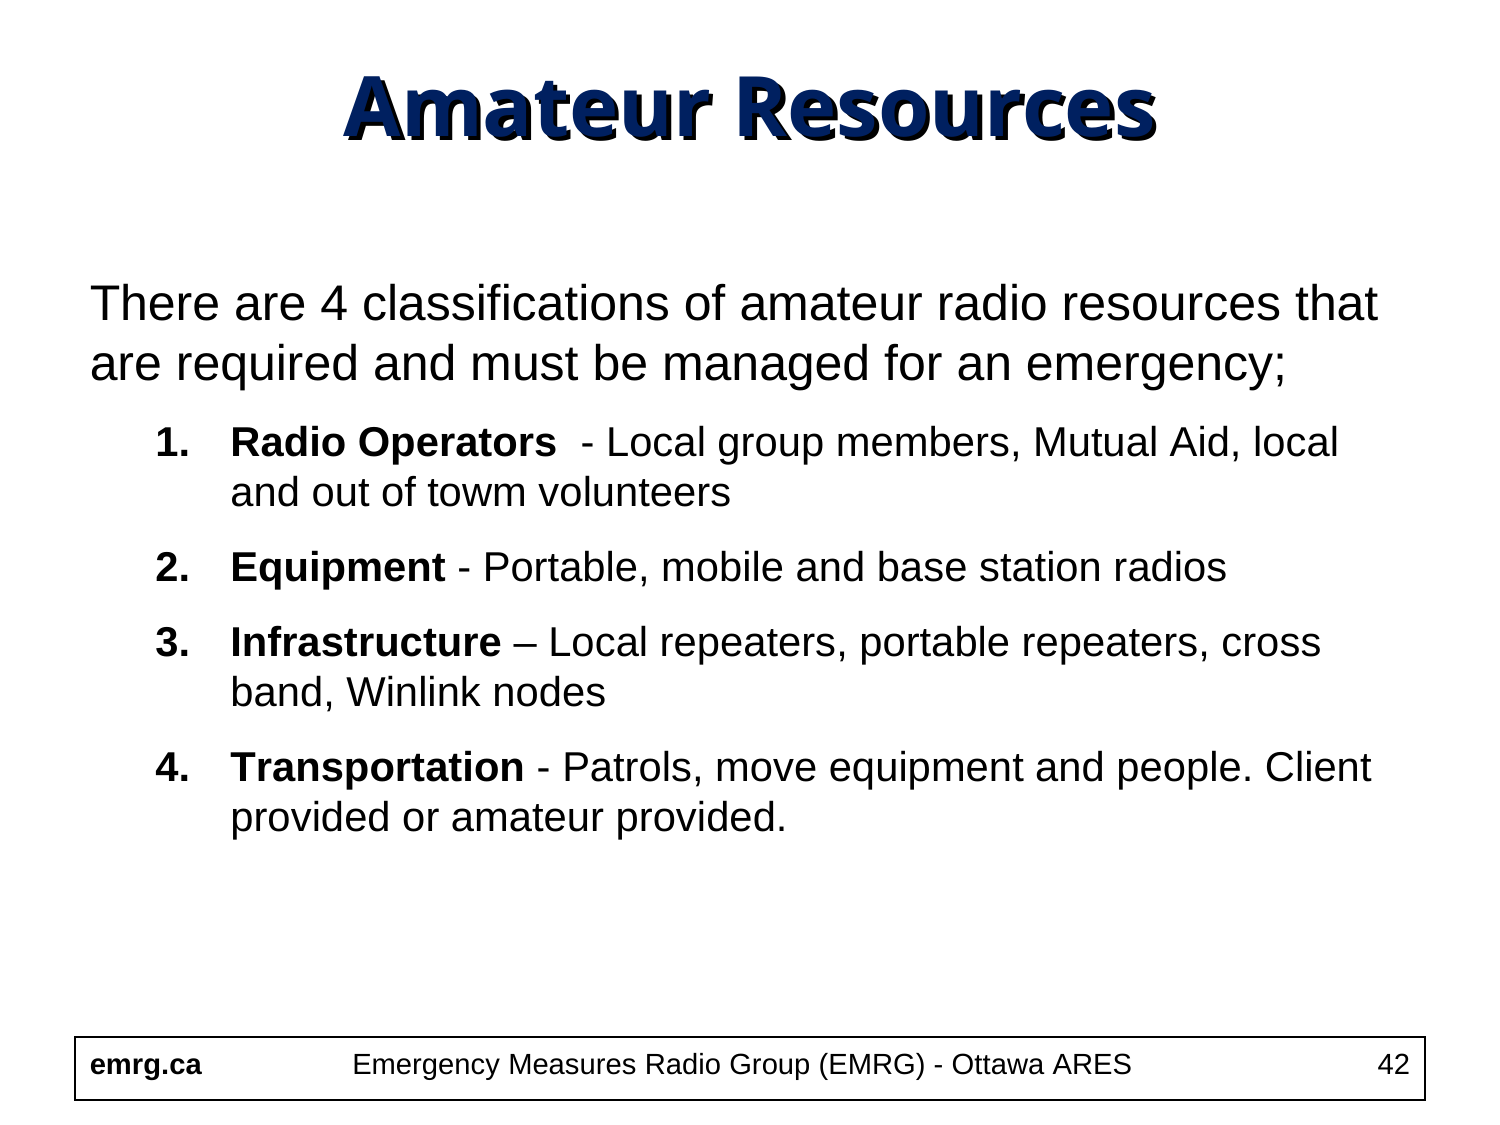

Amateur Resources
There are 4 classifications of amateur radio resources that are required and must be managed for an emergency;
Radio Operators - Local group members, Mutual Aid, local and out of towm volunteers
Equipment - Portable, mobile and base station radios
Infrastructure – Local repeaters, portable repeaters, cross band, Winlink nodes
Transportation - Patrols, move equipment and people. Client provided or amateur provided.
Emergency Measures Radio Group (EMRG) - Ottawa ARES